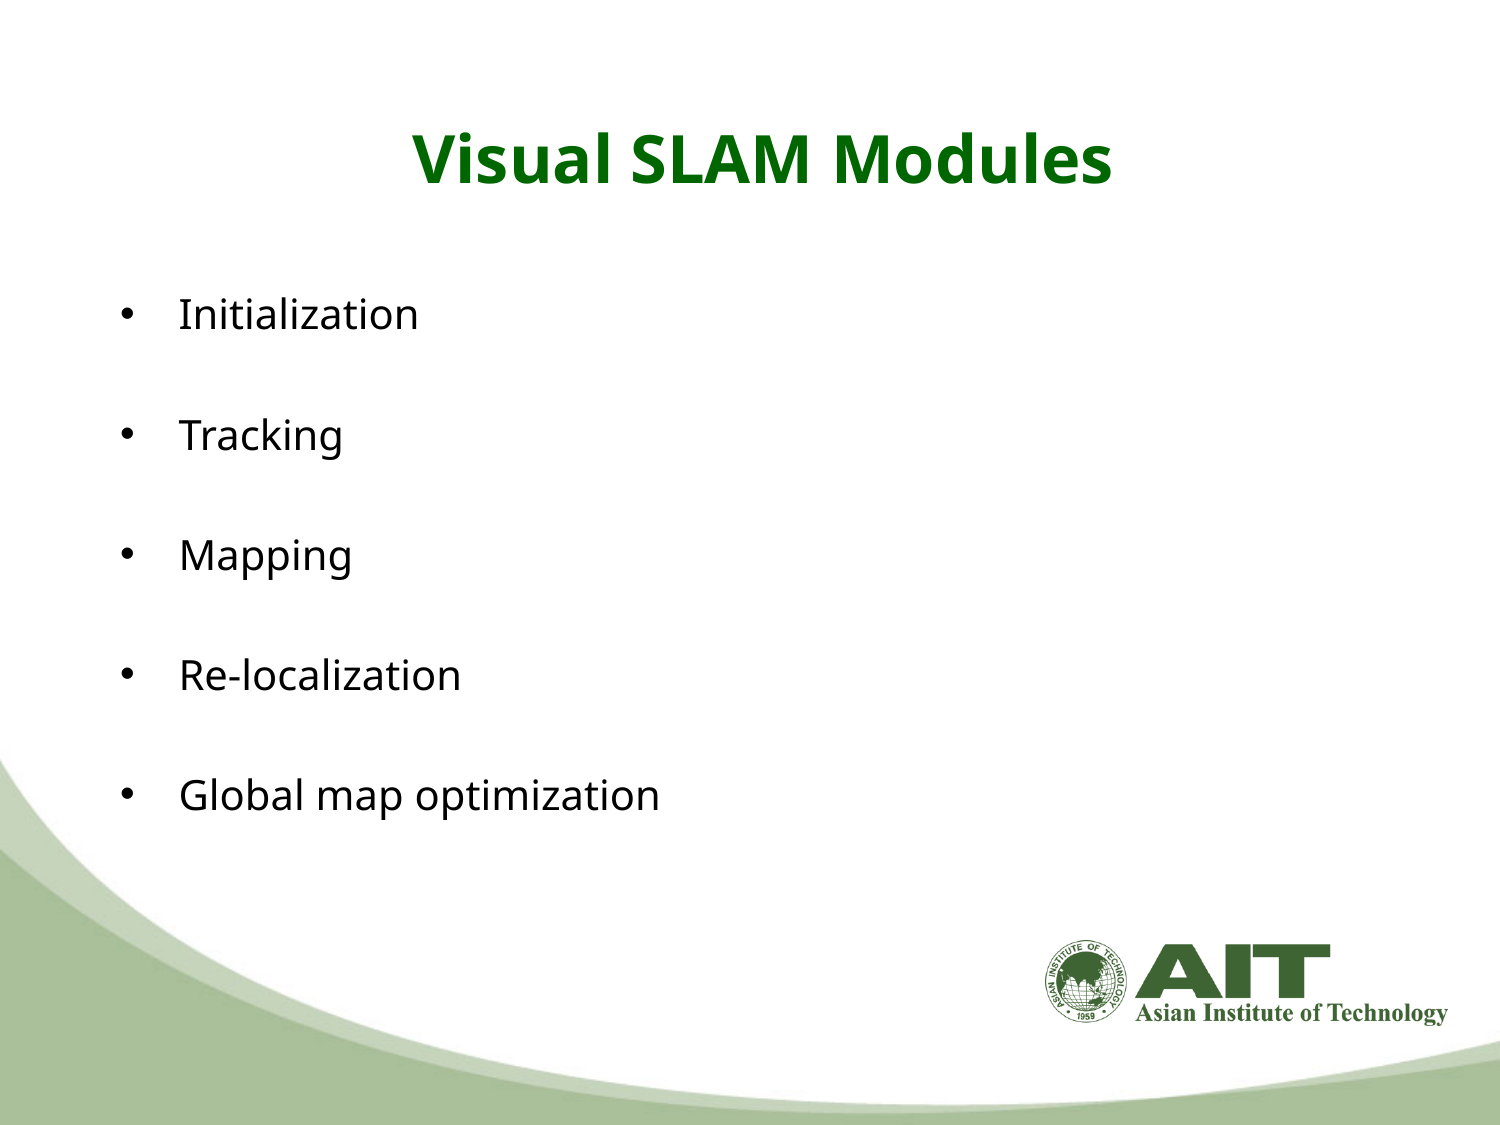

# Visual SLAM Modules
Initialization
Tracking
Mapping
Re-localization
Global map optimization